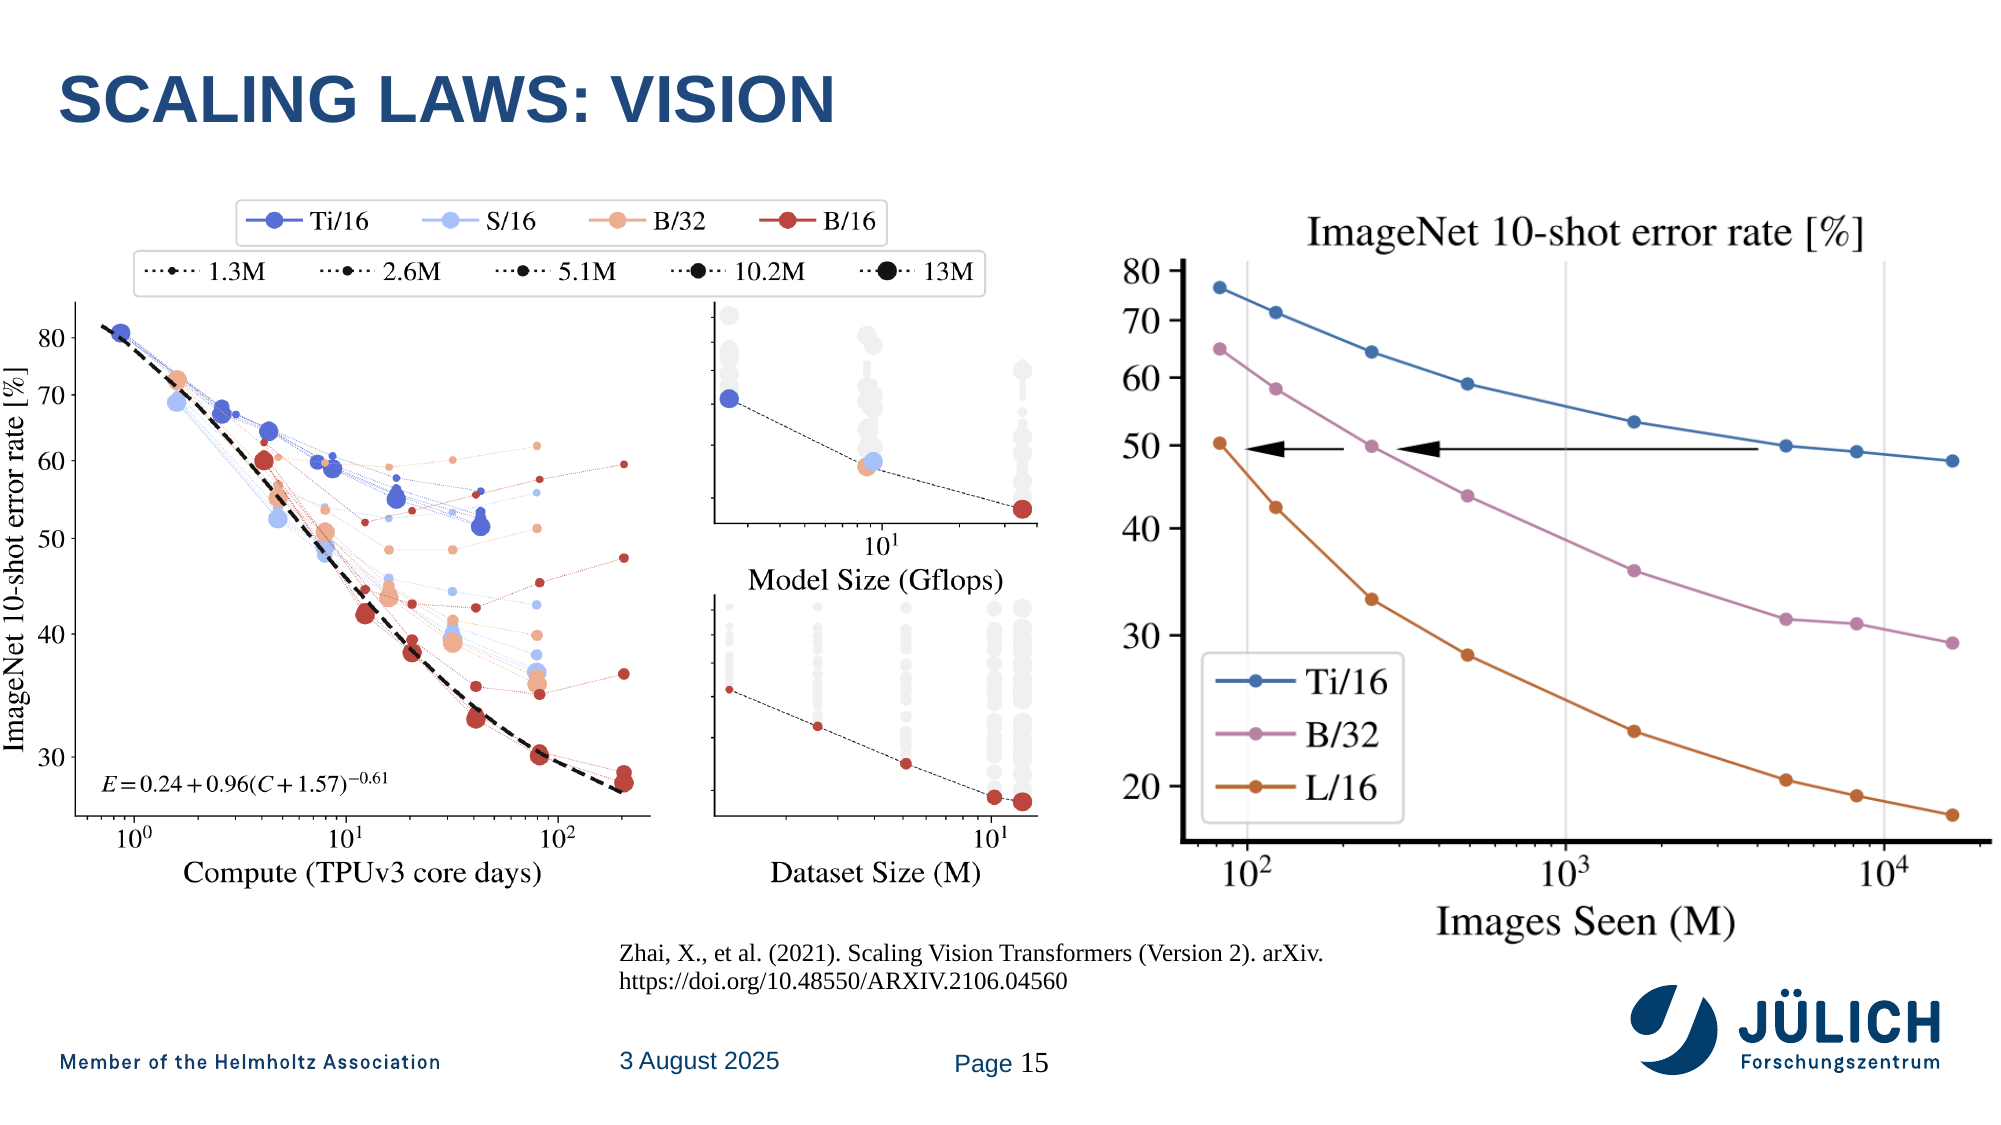

# Scaling laws: vision
Zhai, X., et al. (2021). Scaling Vision Transformers (Version 2). arXiv. https://doi.org/10.48550/ARXIV.2106.04560
3 August 2025
Page